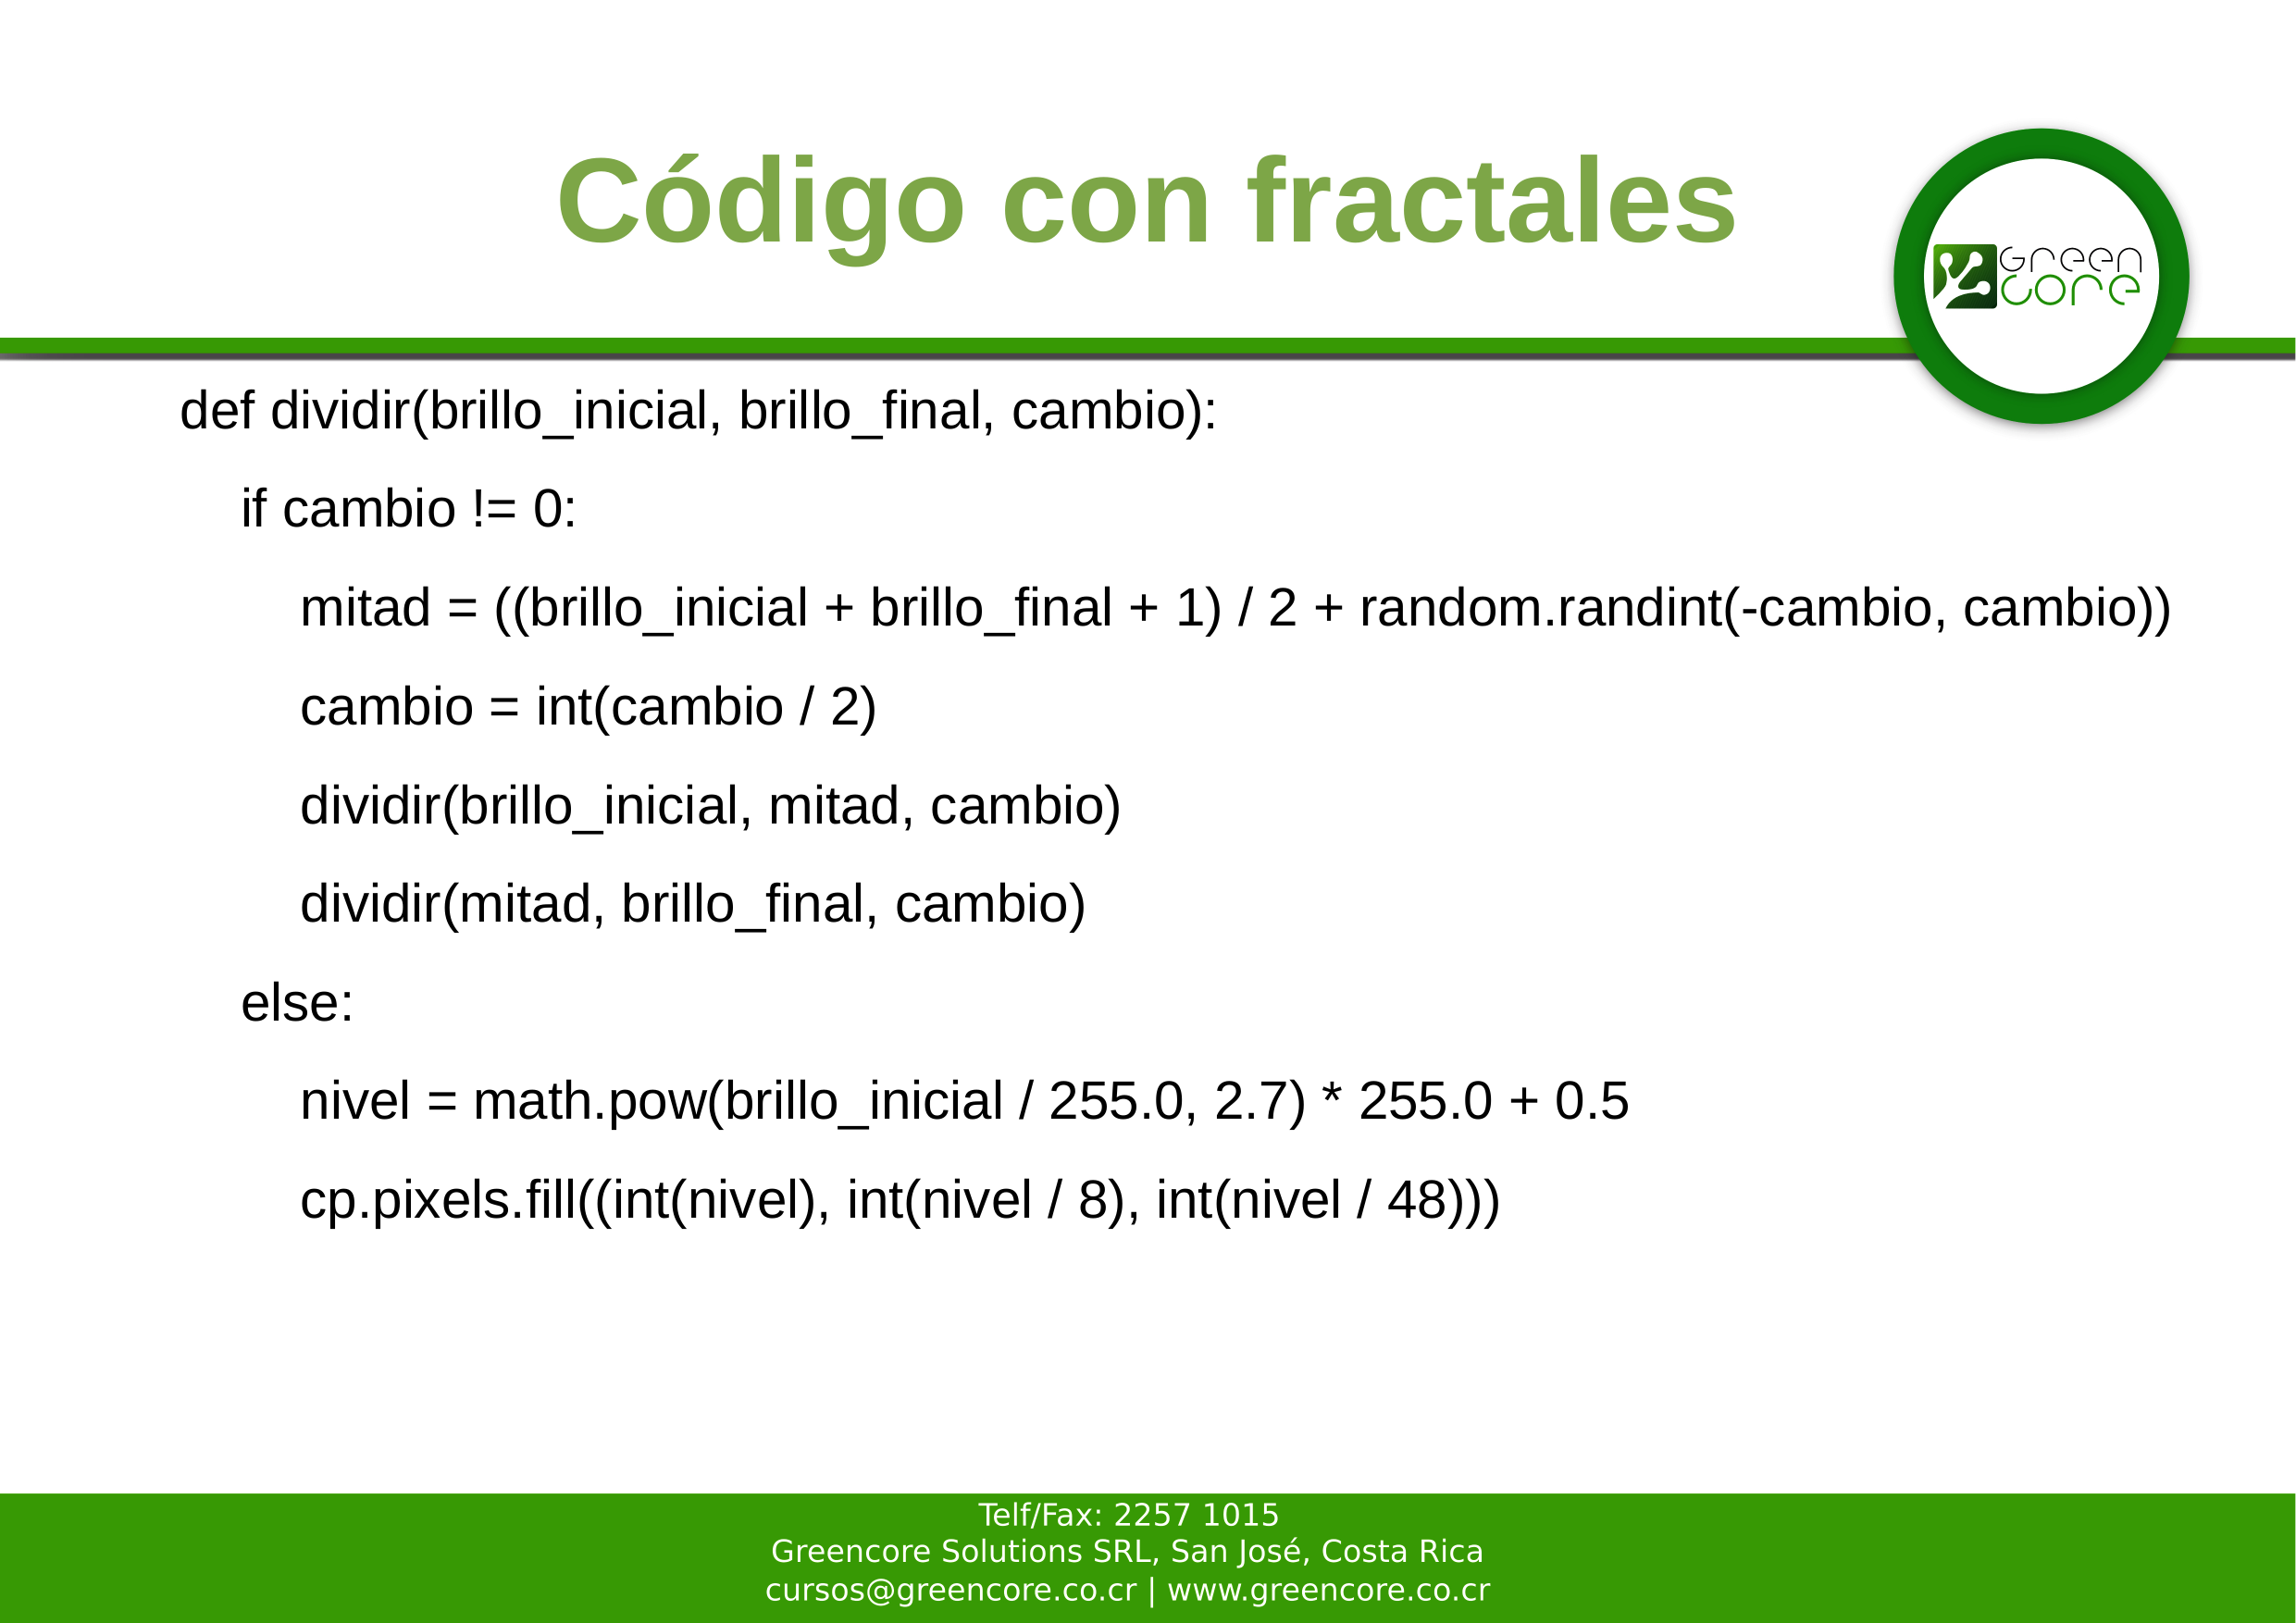

# Código con fractales
def dividir(brillo_inicial, brillo_final, cambio):
 if cambio != 0:
 mitad = ((brillo_inicial + brillo_final + 1) / 2 + random.randint(-cambio, cambio))
 cambio = int(cambio / 2)
 dividir(brillo_inicial, mitad, cambio)
 dividir(mitad, brillo_final, cambio)
 else:
 nivel = math.pow(brillo_inicial / 255.0, 2.7) * 255.0 + 0.5
 cp.pixels.fill((int(nivel), int(nivel / 8), int(nivel / 48)))